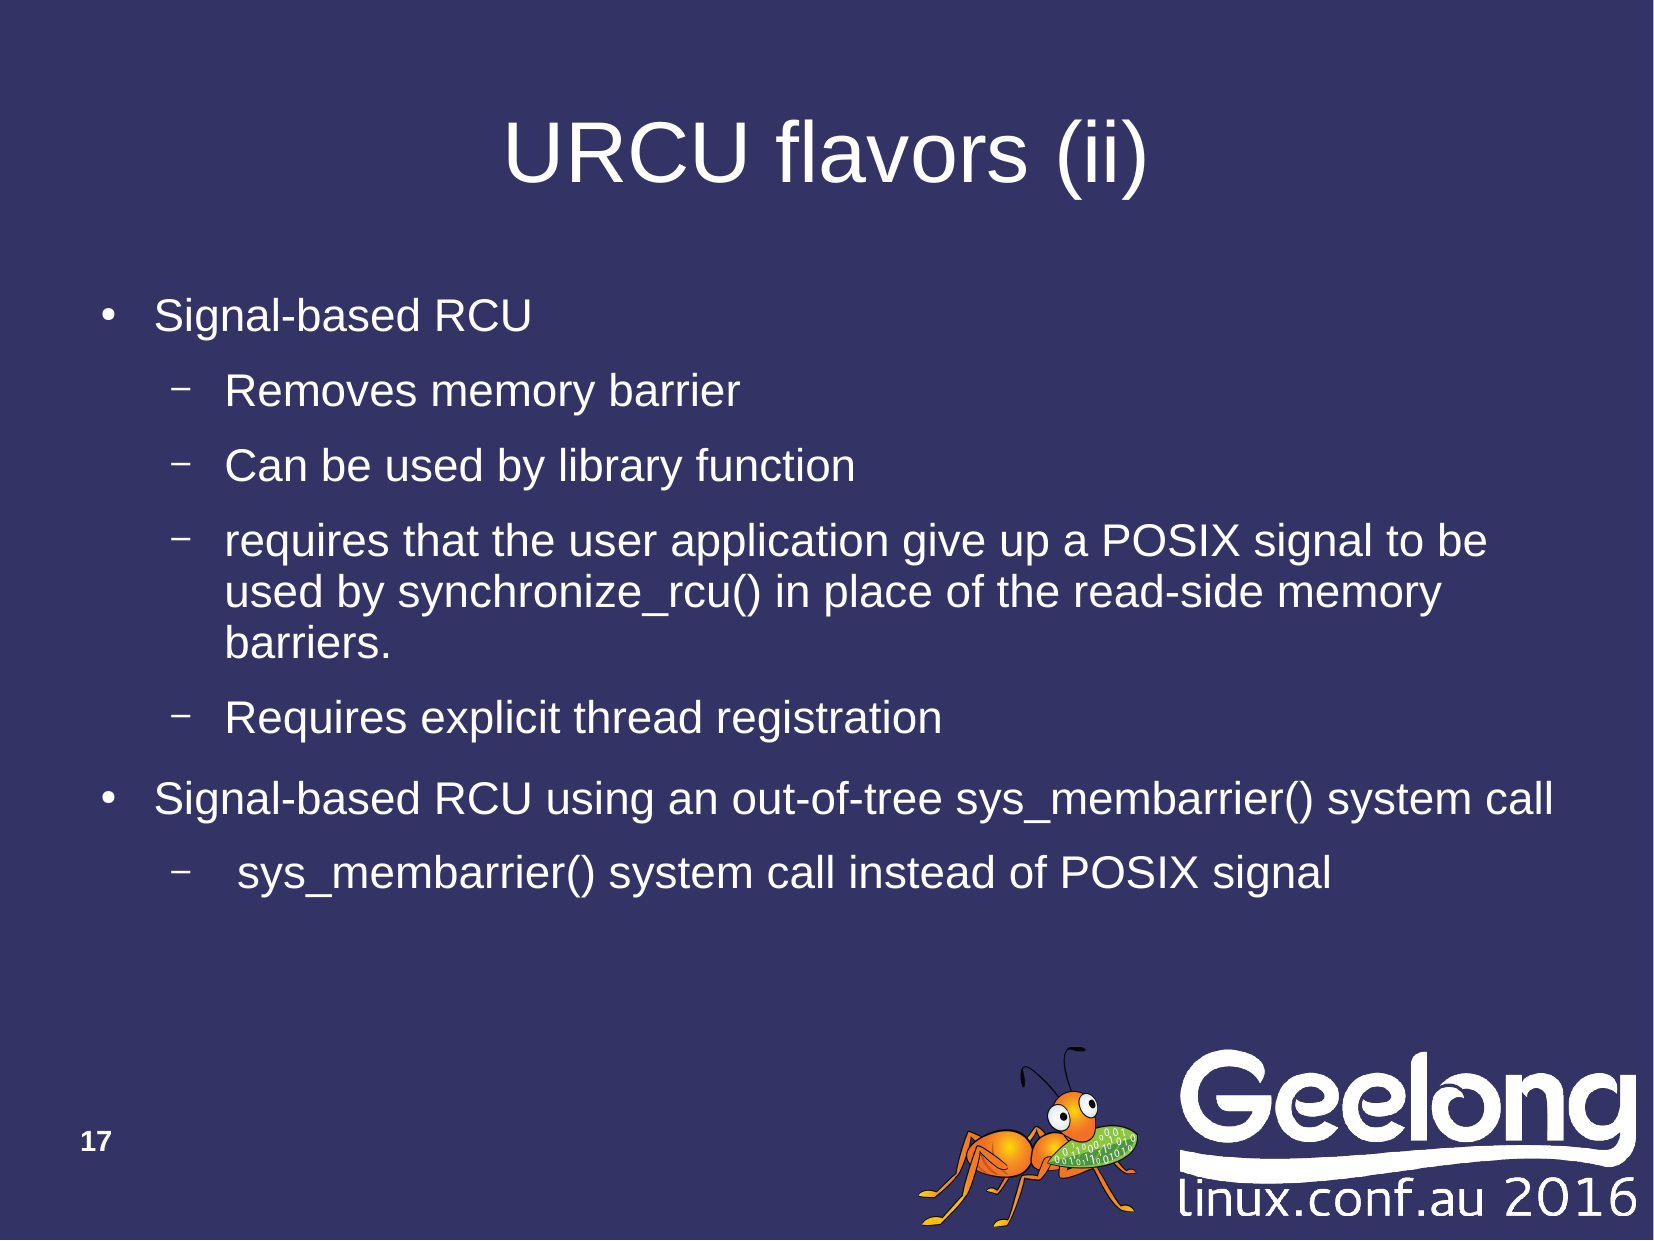

# URCU flavors (ii)
Signal-based RCU
Removes memory barrier
Can be used by library function
requires that the user application give up a POSIX signal to be used by synchronize_rcu() in place of the read-side memory barriers.
Requires explicit thread registration
Signal-based RCU using an out-of-tree sys_membarrier() system call
 sys_membarrier() system call instead of POSIX signal
17